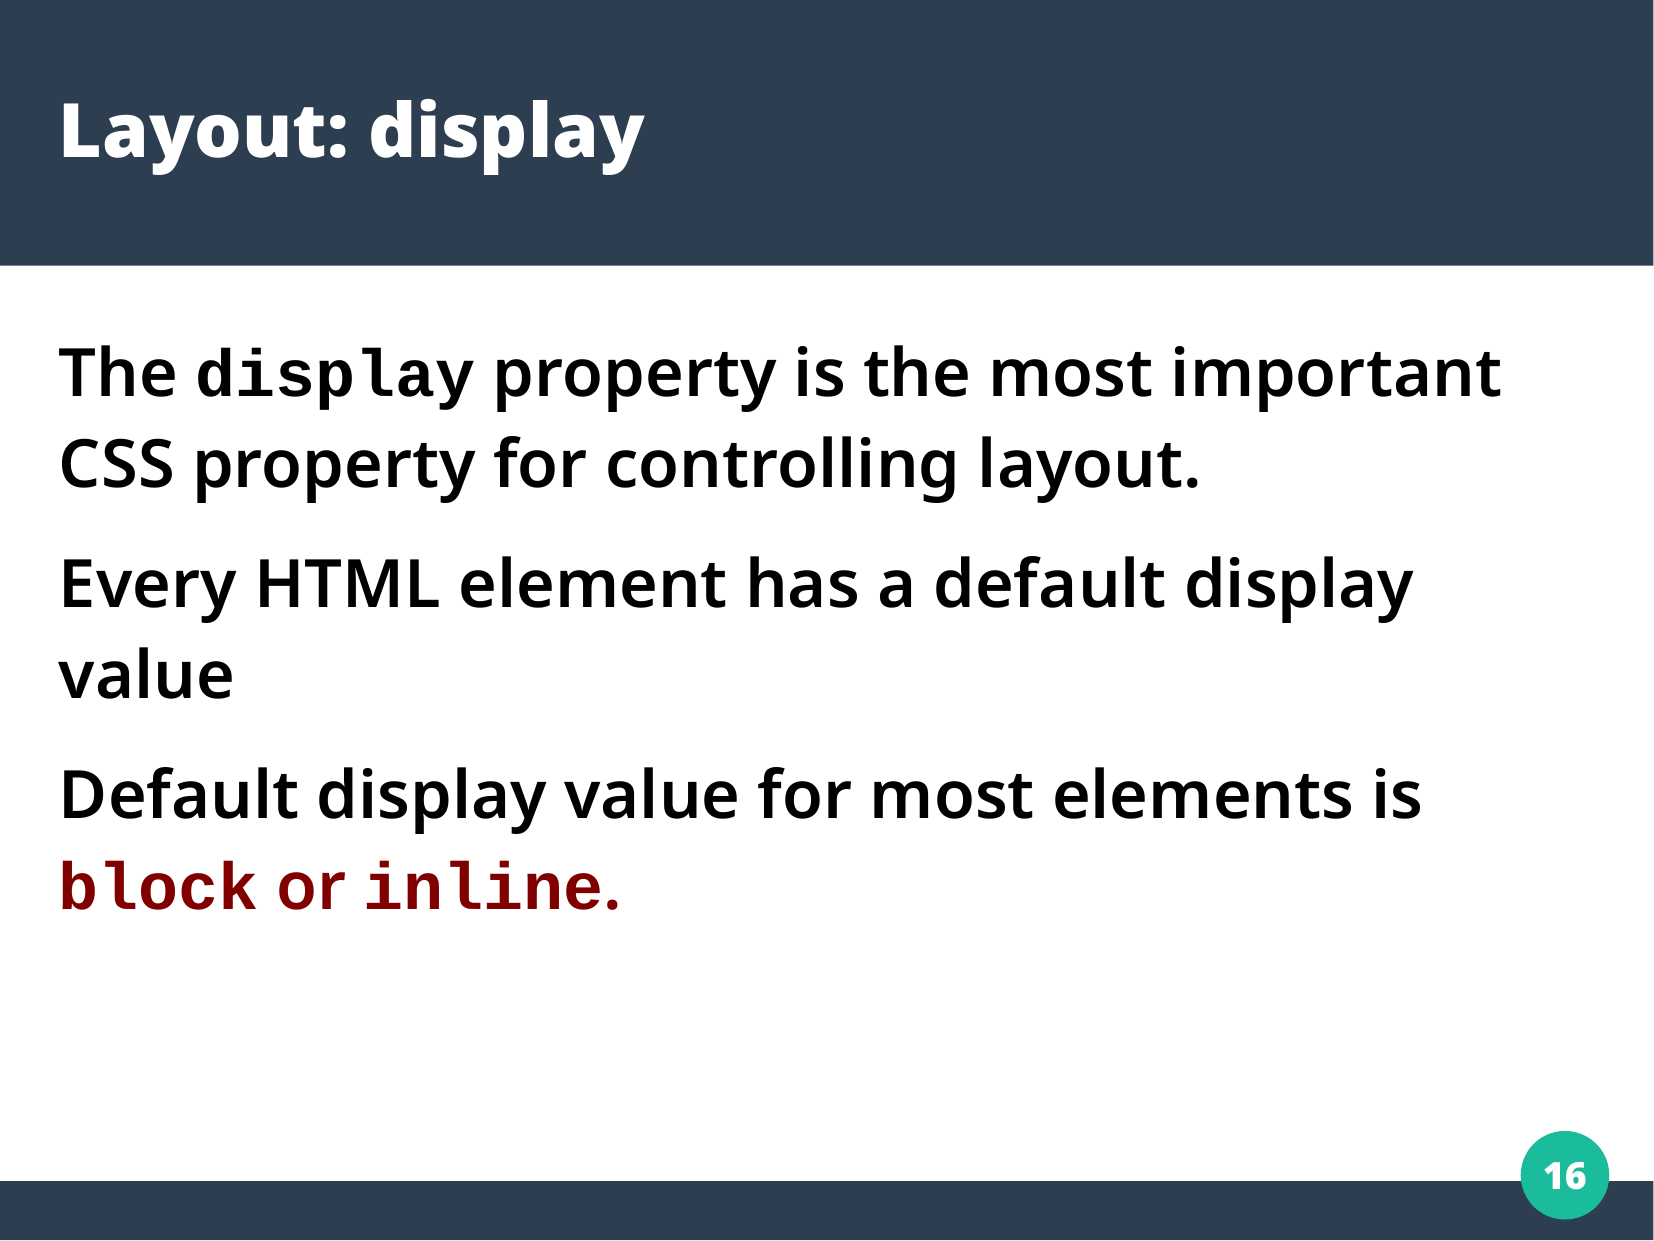

# Layout: display
The display property is the most important CSS property for controlling layout.
Every HTML element has a default display value
Default display value for most elements is block or inline.
16